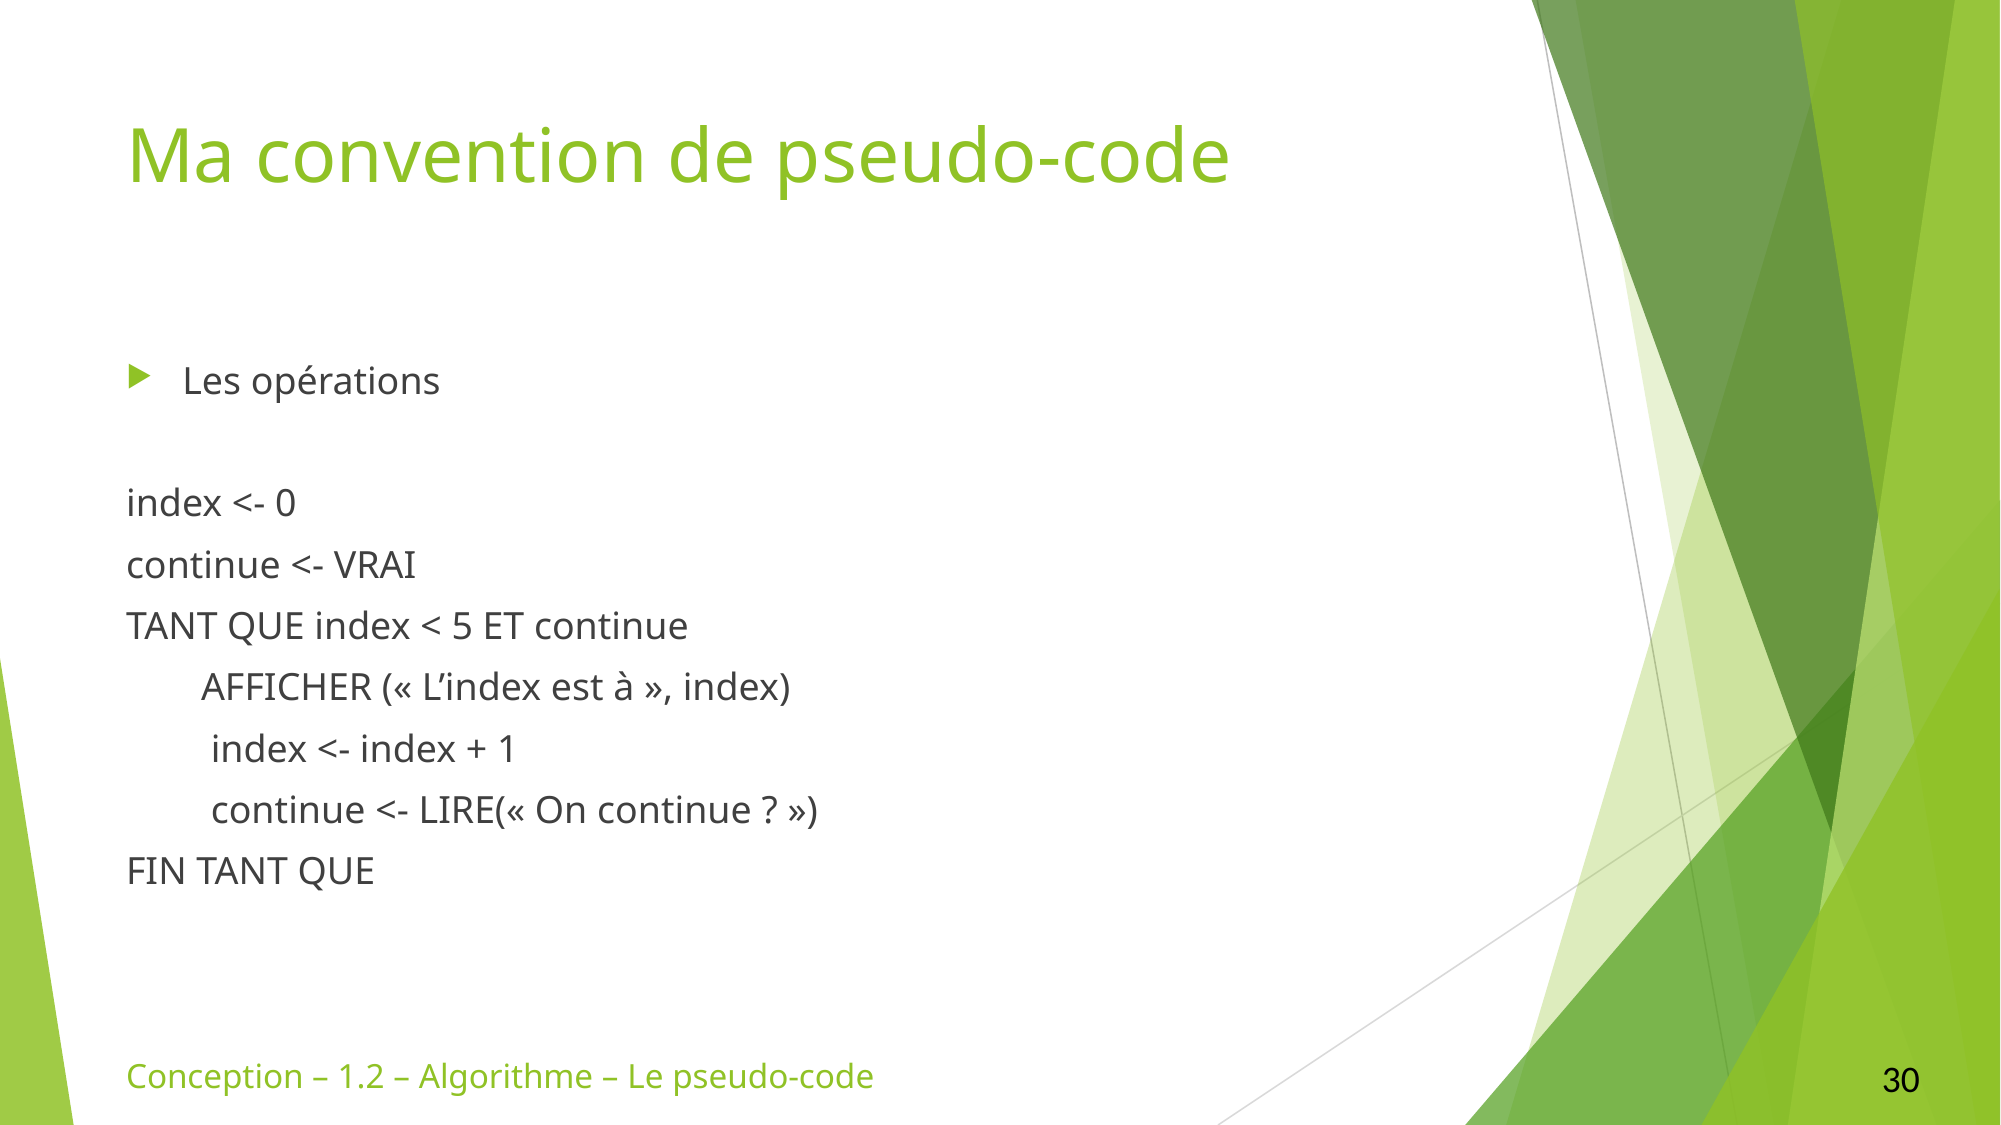

# Ma convention de pseudo-code
Les opérations
index <- 0
continue <- VRAI
TANT QUE index < 5 ET continue
	AFFICHER (« L’index est à », index)
	 index <- index + 1
	 continue <- LIRE(« On continue ? »)
FIN TANT QUE
Conception – 1.2 – Algorithme – Le pseudo-code